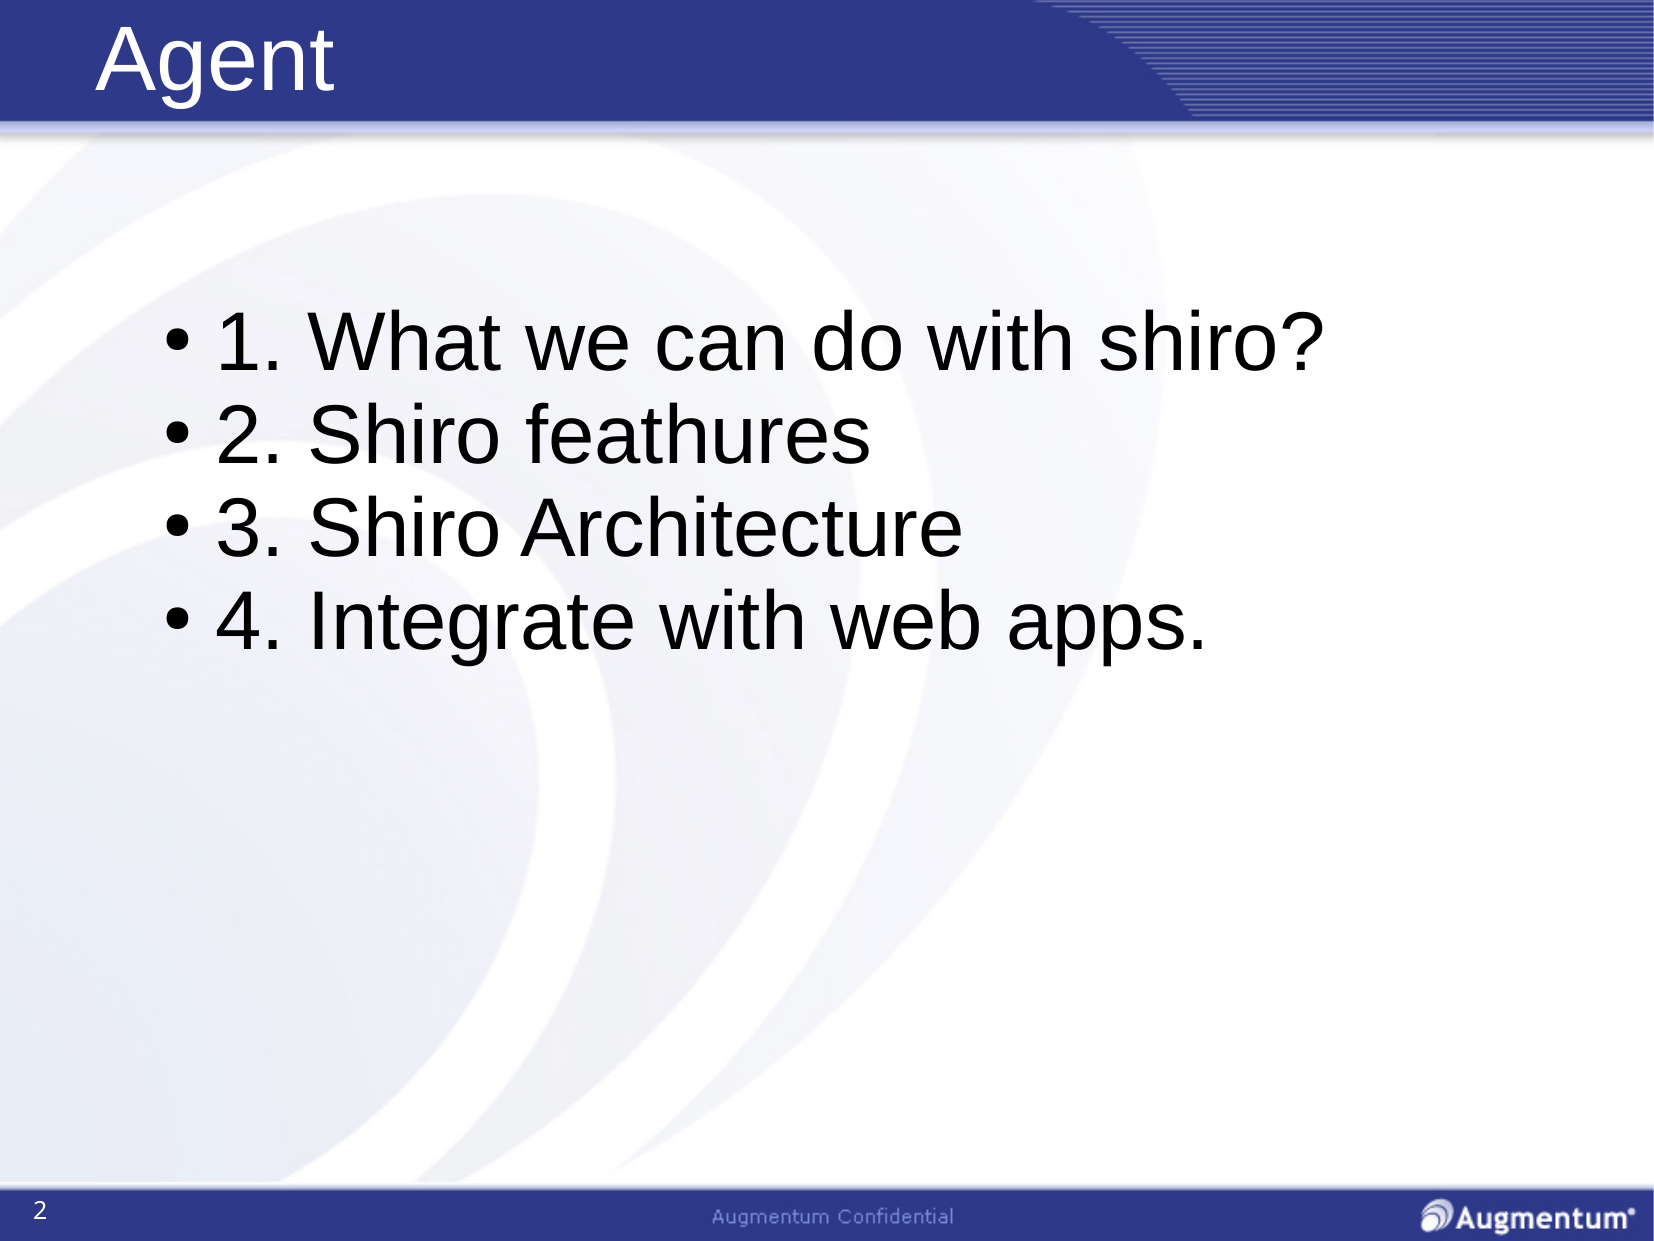

Agent
 1. What we can do with shiro?
 2. Shiro feathures
 3. Shiro Architecture
 4. Integrate with web apps.